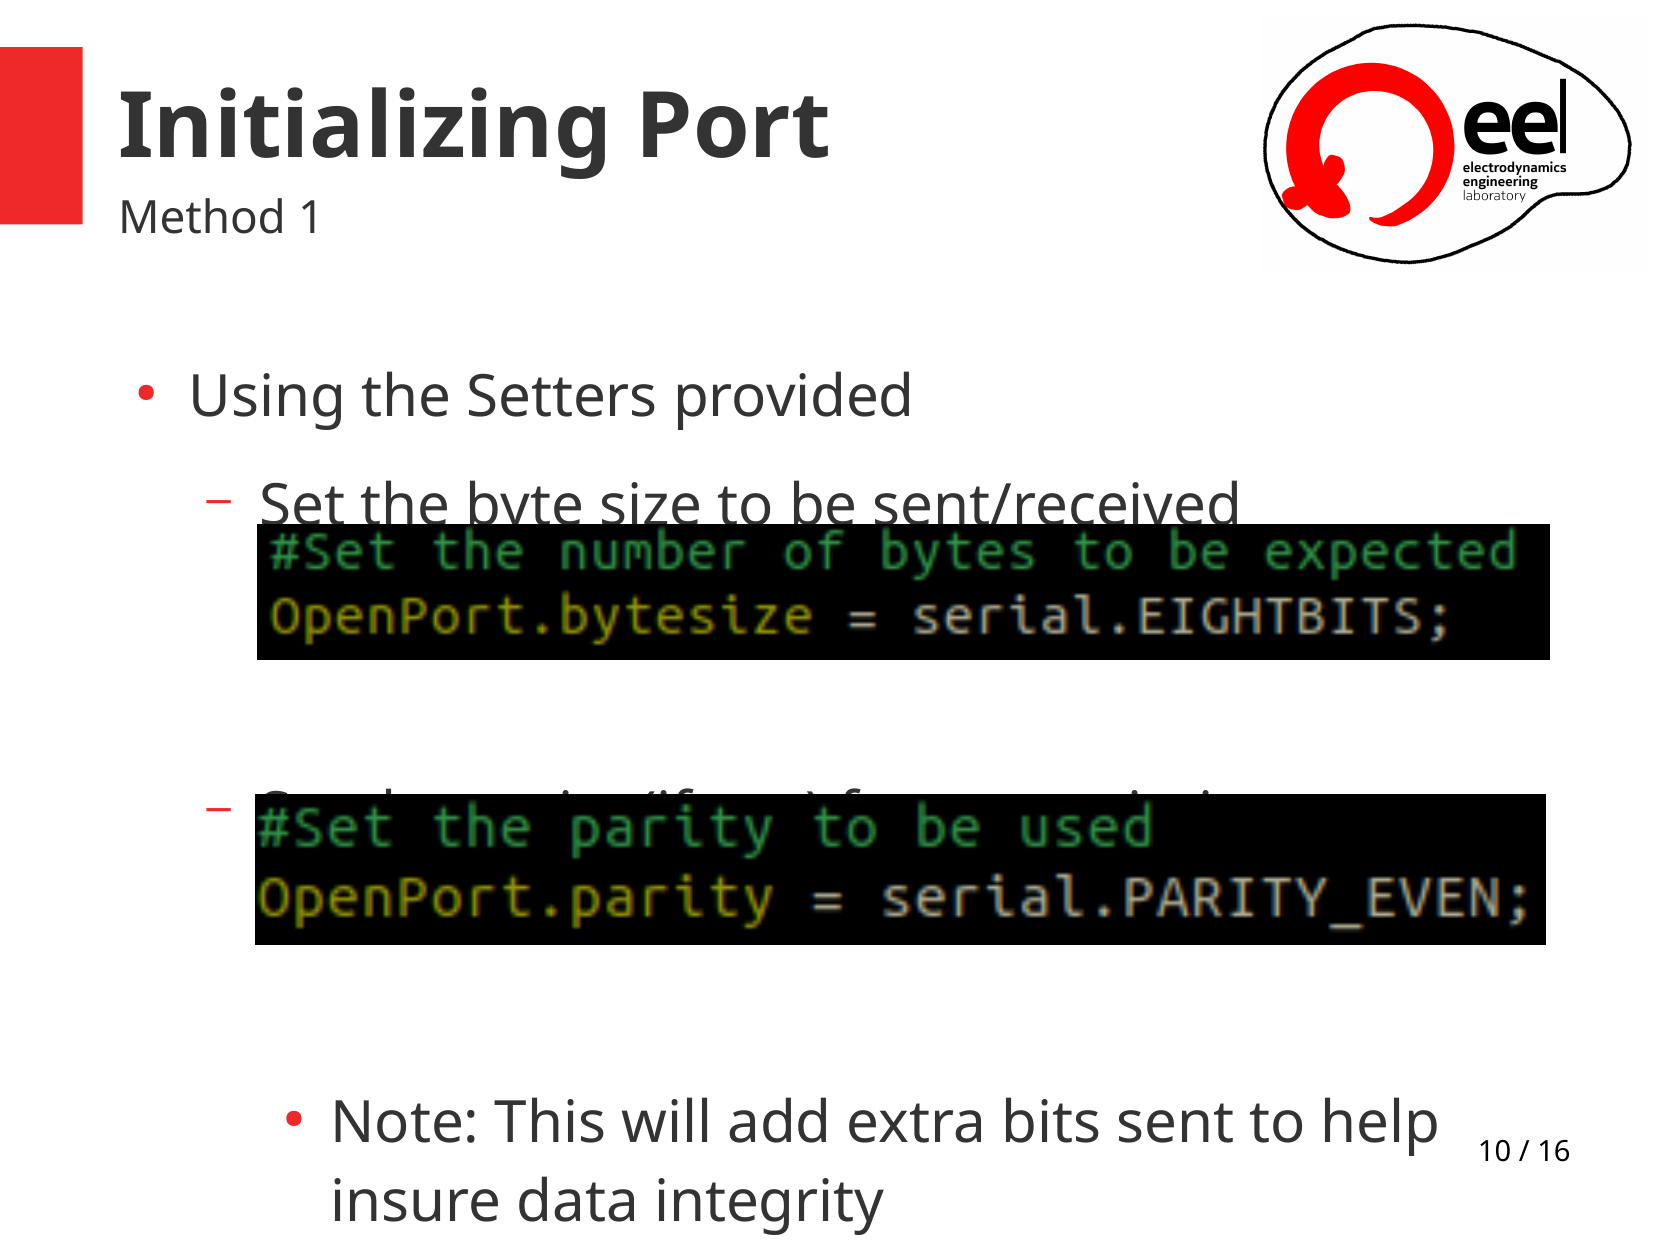

# Initializing Port Method 1
Using the Setters provided
Set the byte size to be sent/received
Set the parity (if any) for transmission
Note: This will add extra bits sent to help insure data integrity
10